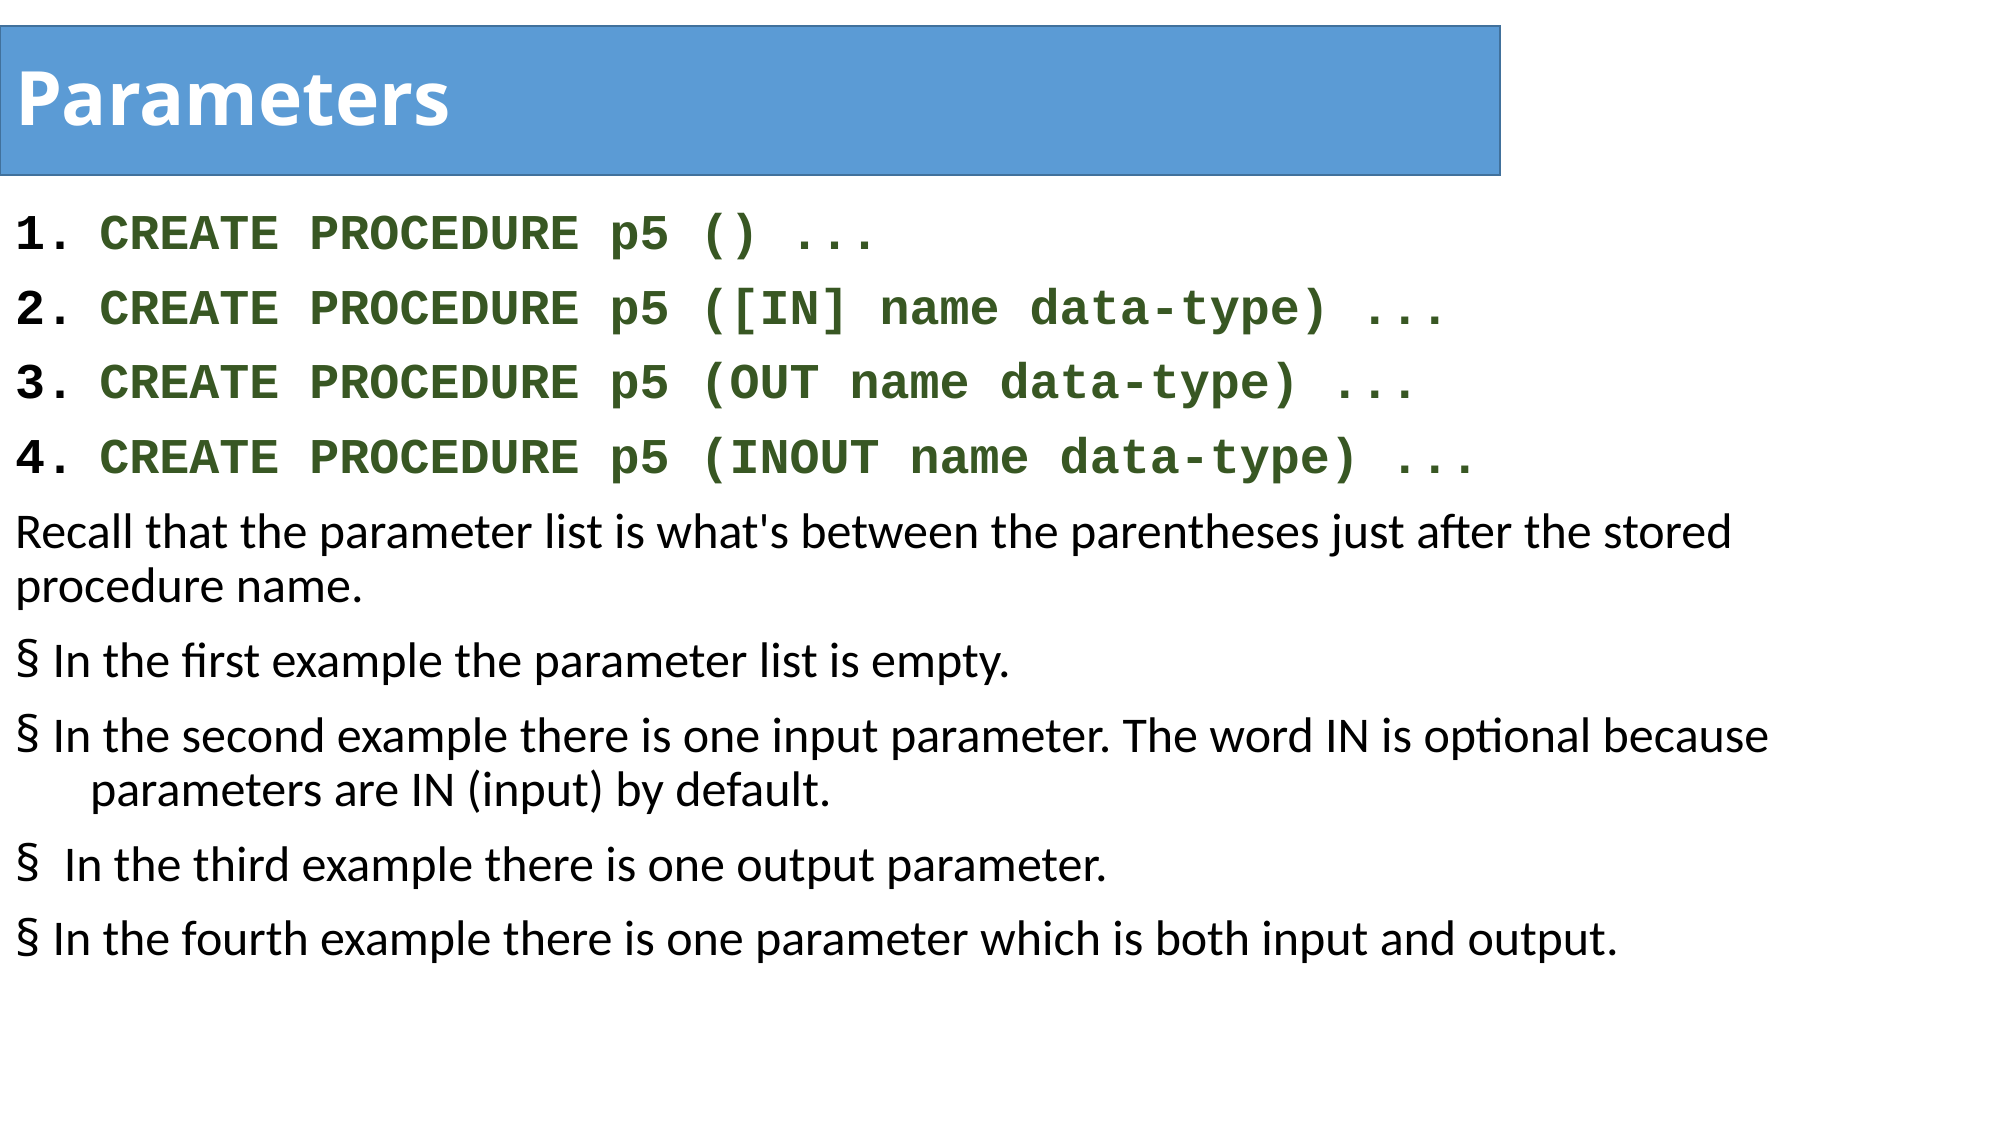

# Parameters
CREATE PROCEDURE p5 () ...
CREATE PROCEDURE p5 ([IN] name data-type) ...
CREATE PROCEDURE p5 (OUT name data-type) ...
CREATE PROCEDURE p5 (INOUT name data-type) ...
Recall that the parameter list is what's between the parentheses just after the stored procedure name.
In the first example the parameter list is empty.
In the second example there is one input parameter. The word IN is optional because parameters are IN (input) by default.
 In the third example there is one output parameter.
In the fourth example there is one parameter which is both input and output.